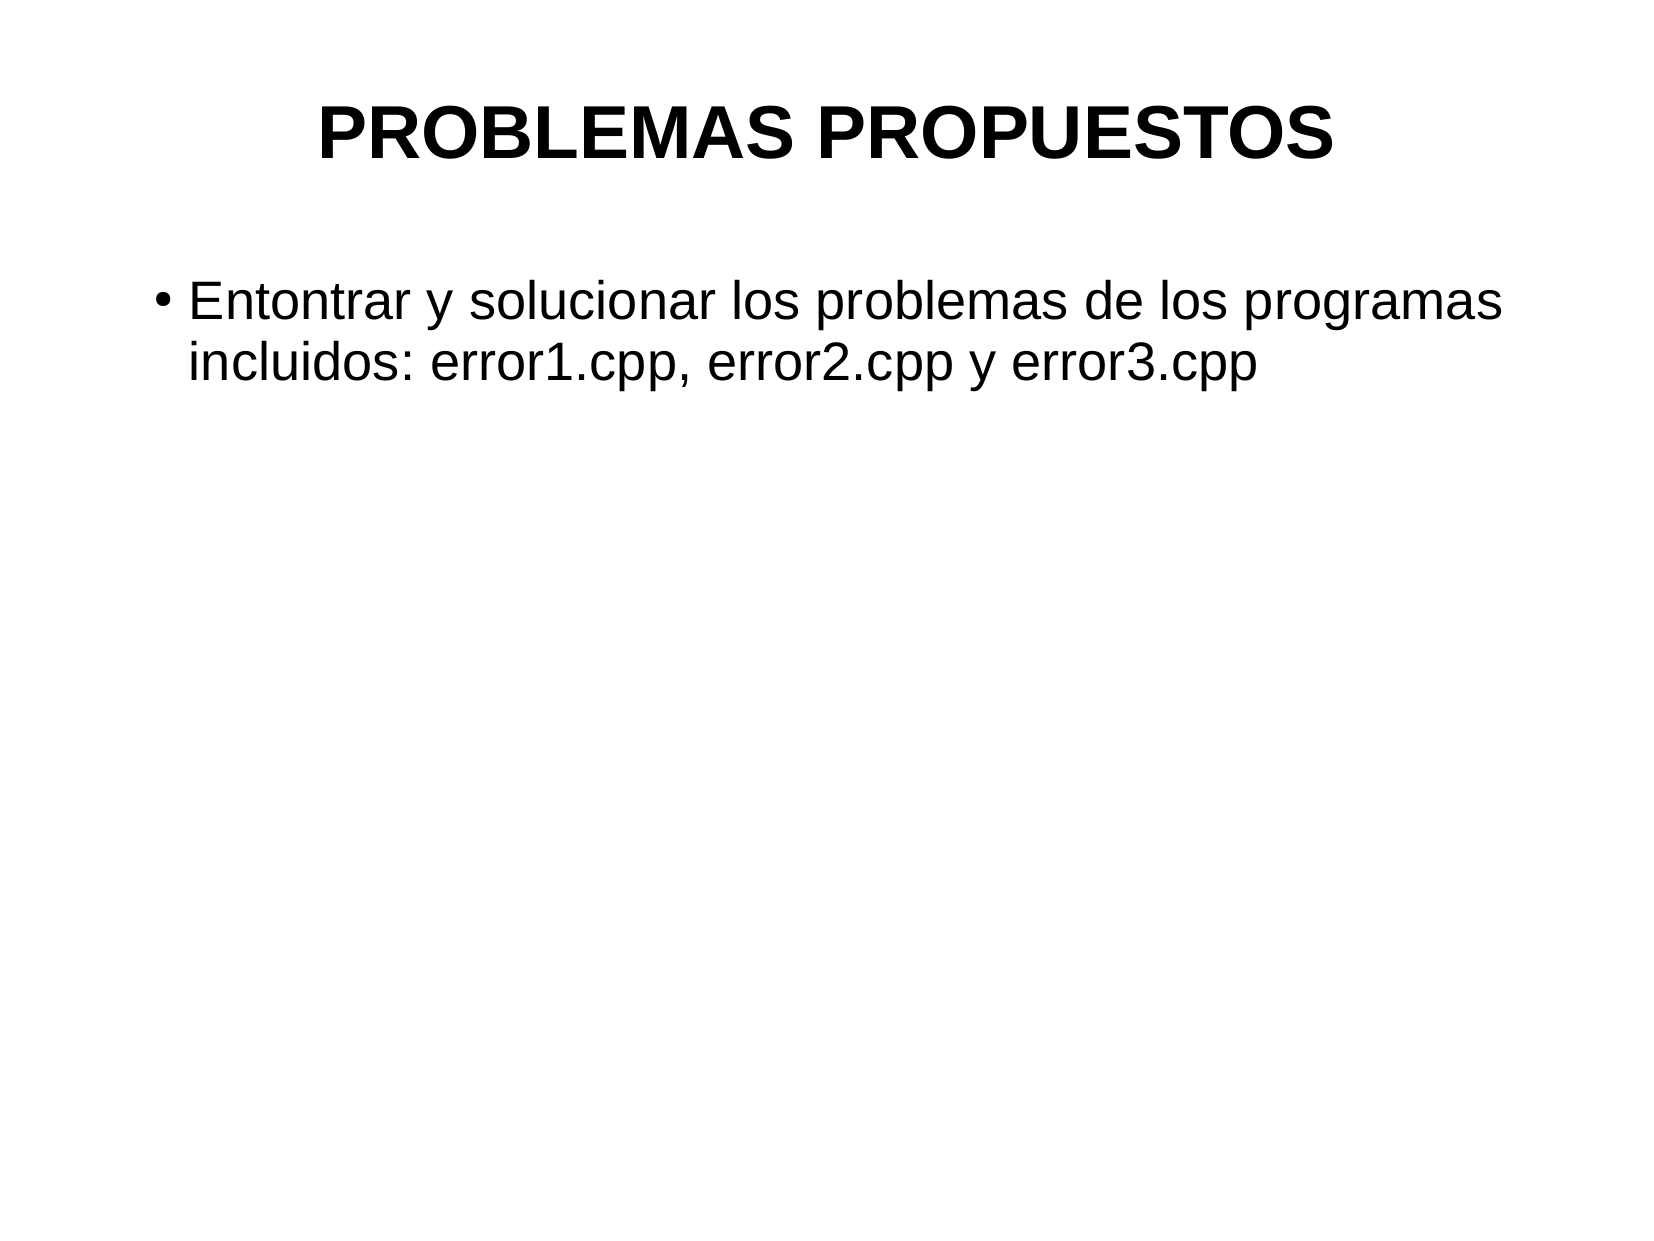

# PROBLEMAS PROPUESTOS
Entontrar y solucionar los problemas de los programas incluidos: error1.cpp, error2.cpp y error3.cpp